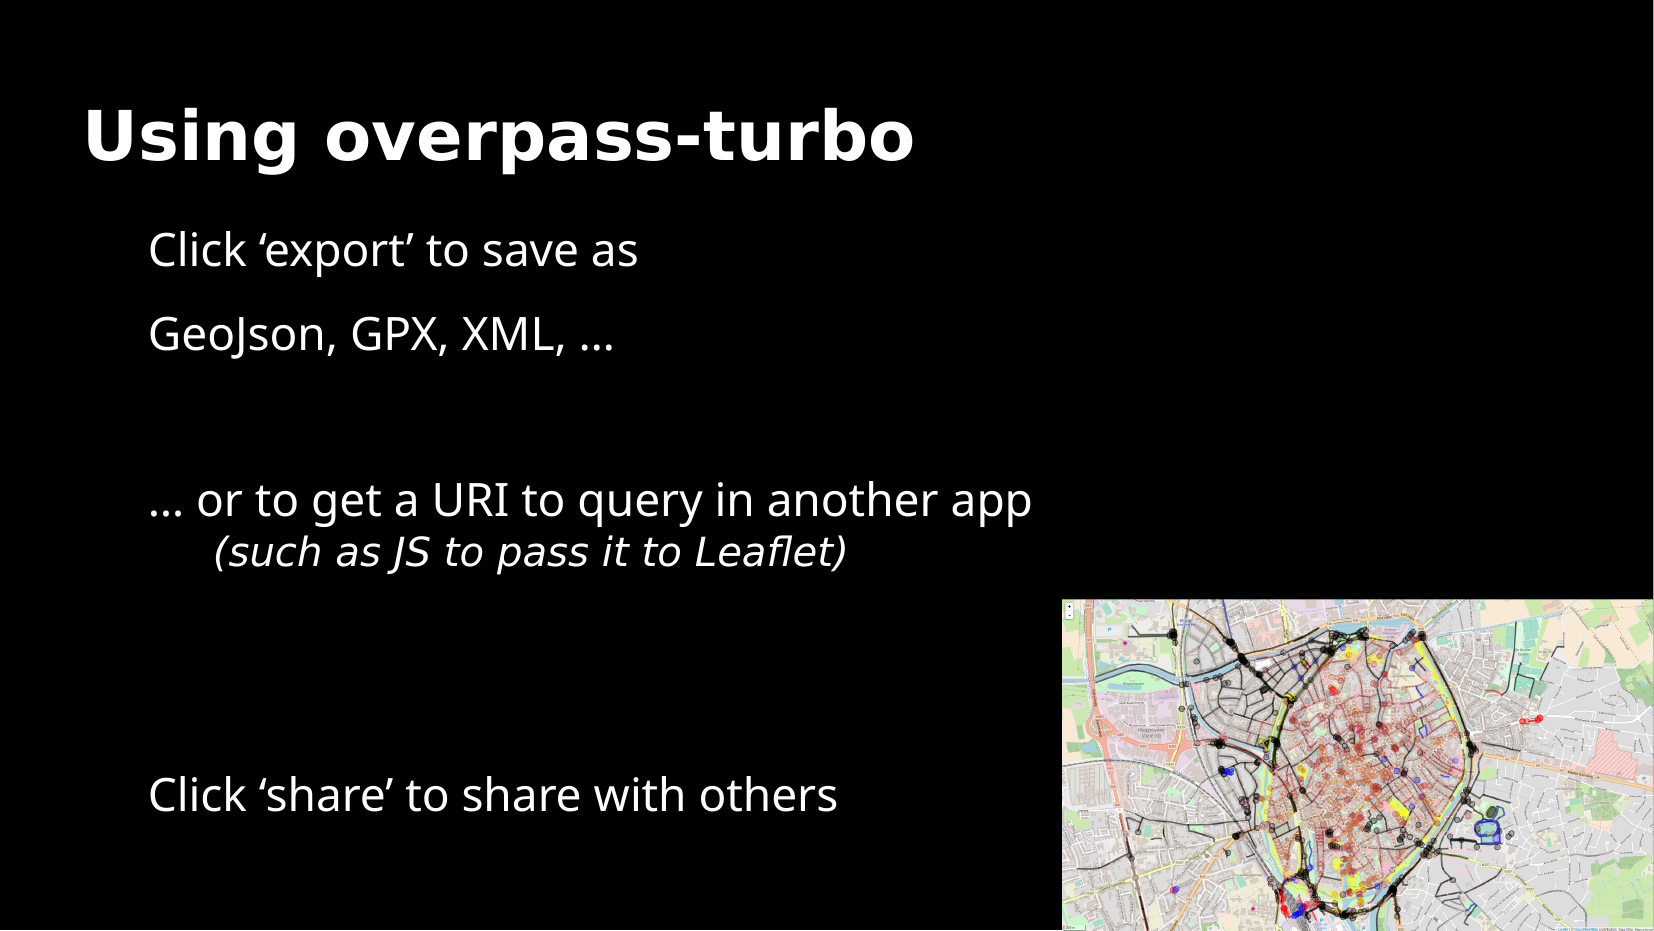

# Using overpass-turbo
Click ‘export’ to save as
GeoJson, GPX, XML, …
… or to get a URI to query in another app
(such as JS to pass it to Leaflet)
Click ‘share’ to share with others